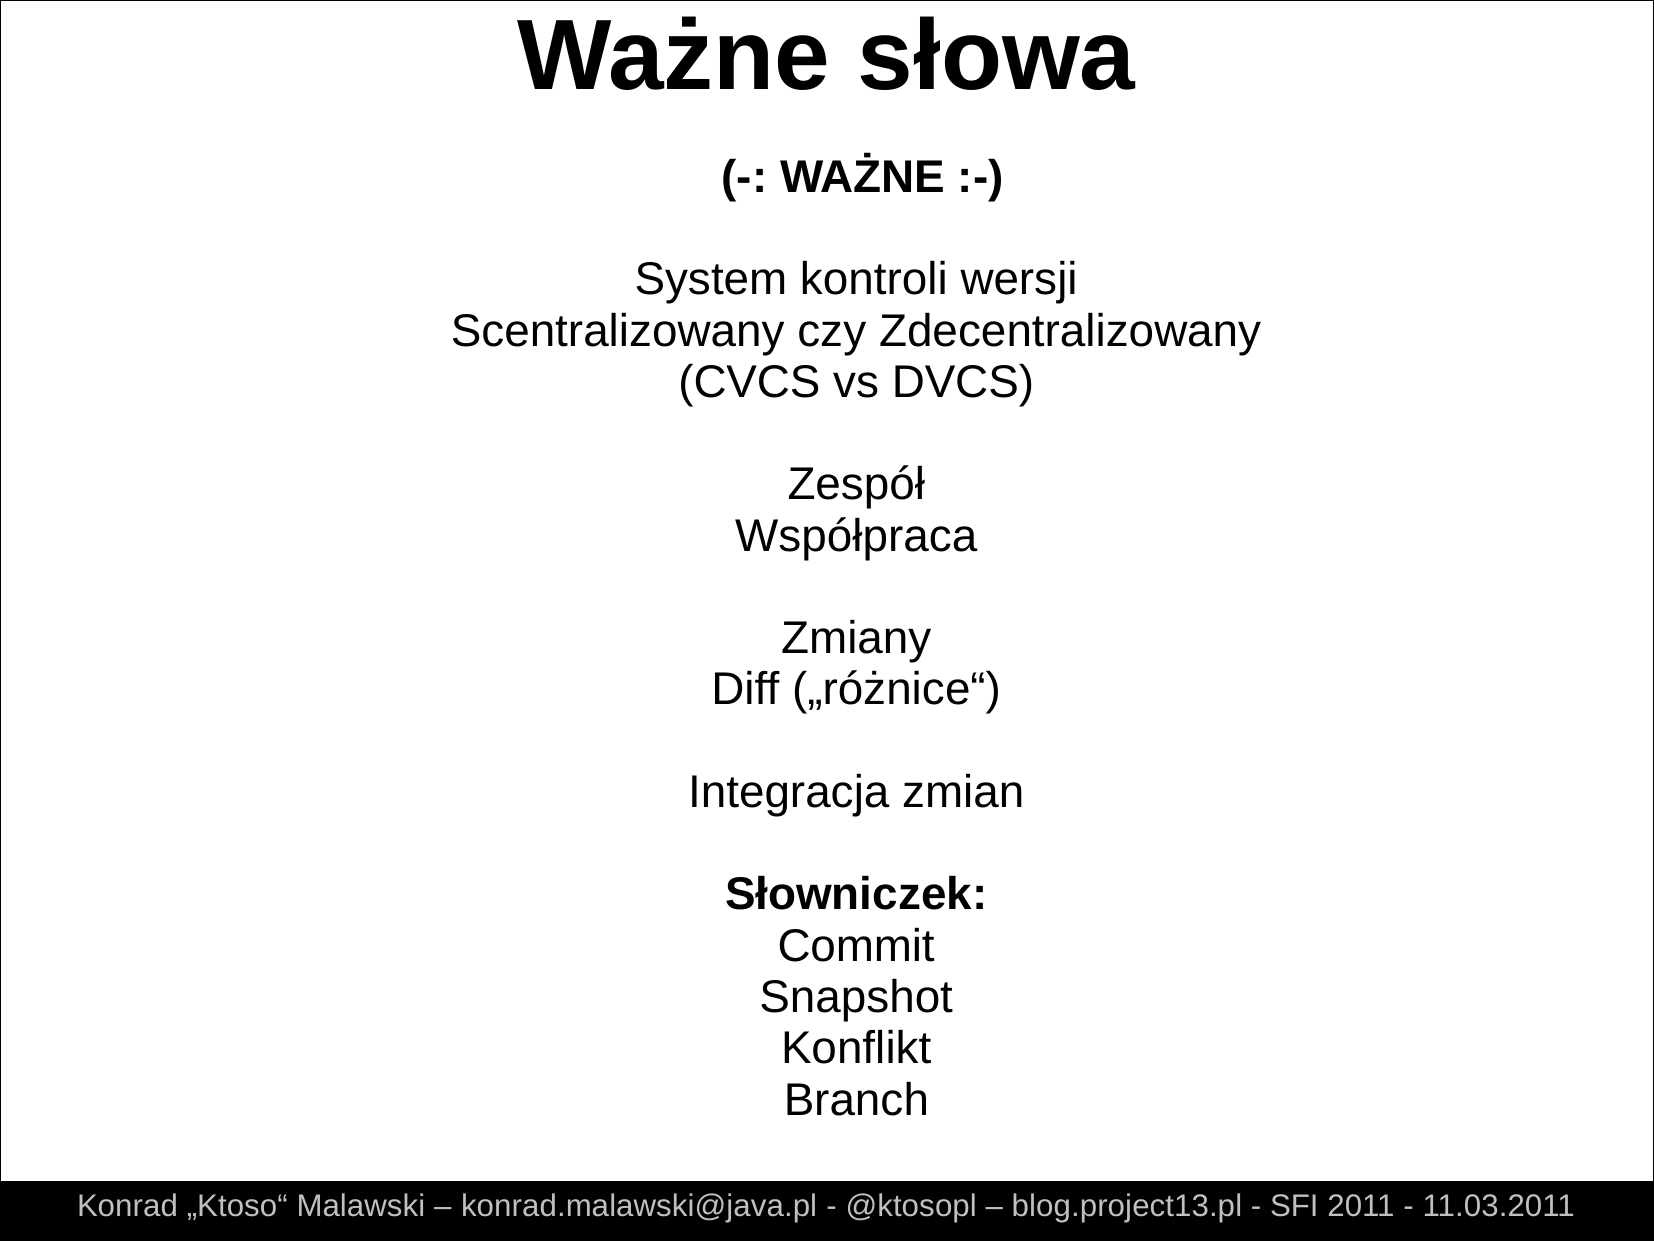

Ważne słowa
 (-: WAŻNE :-)
System kontroli wersji
Scentralizowany czy Zdecentralizowany
(CVCS vs DVCS)
Zespół
Współpraca
Zmiany
Diff („różnice“)
Integracja zmian
Słowniczek:
Commit
Snapshot
Konflikt
Branch
Konrad „Ktoso“ Malawski – konrad.malawski@java.pl - @ktosopl – blog.project13.pl - SFI 2011 - 11.03.2011